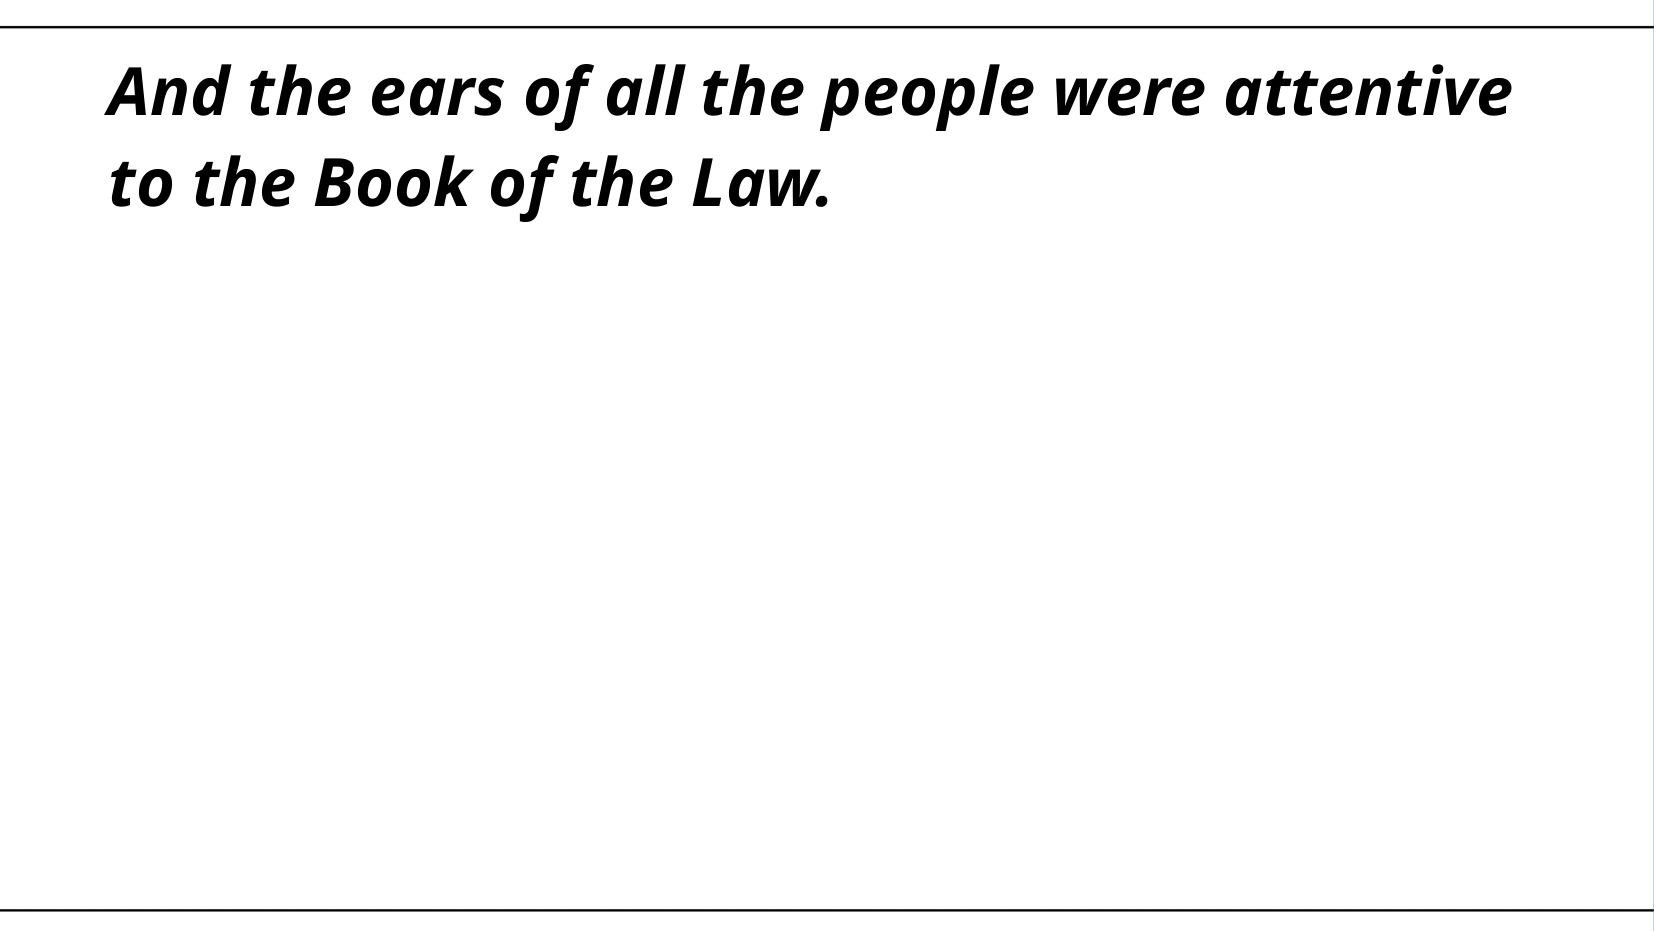

And the ears of all the people were attentive to the Book of the Law.